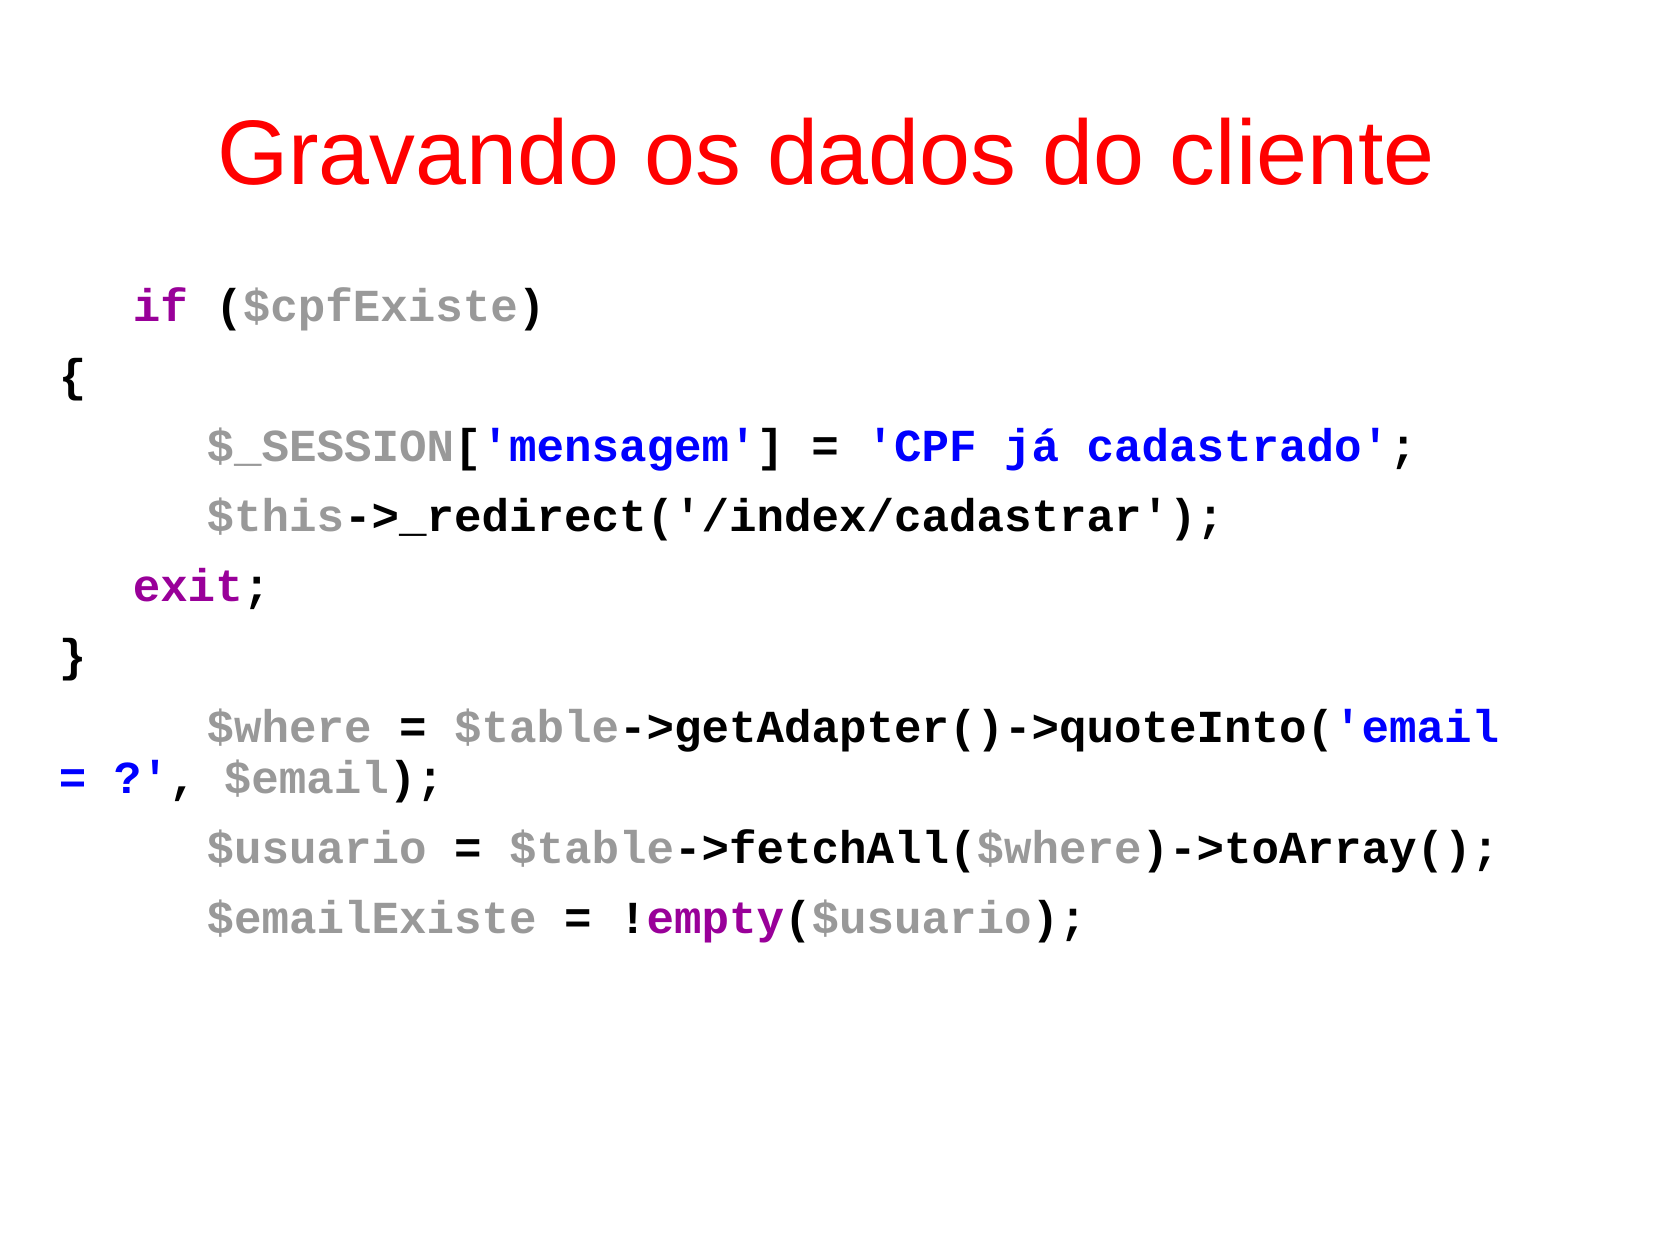

# Gravando os dados do cliente
 	if ($cpfExiste)
{
 		$_SESSION['mensagem'] = 'CPF já cadastrado';
 		$this->_redirect('/index/cadastrar');
 	exit;
}
 		$where = $table->getAdapter()->quoteInto('email = ?', $email);
 		$usuario = $table->fetchAll($where)->toArray();
 		$emailExiste = !empty($usuario);